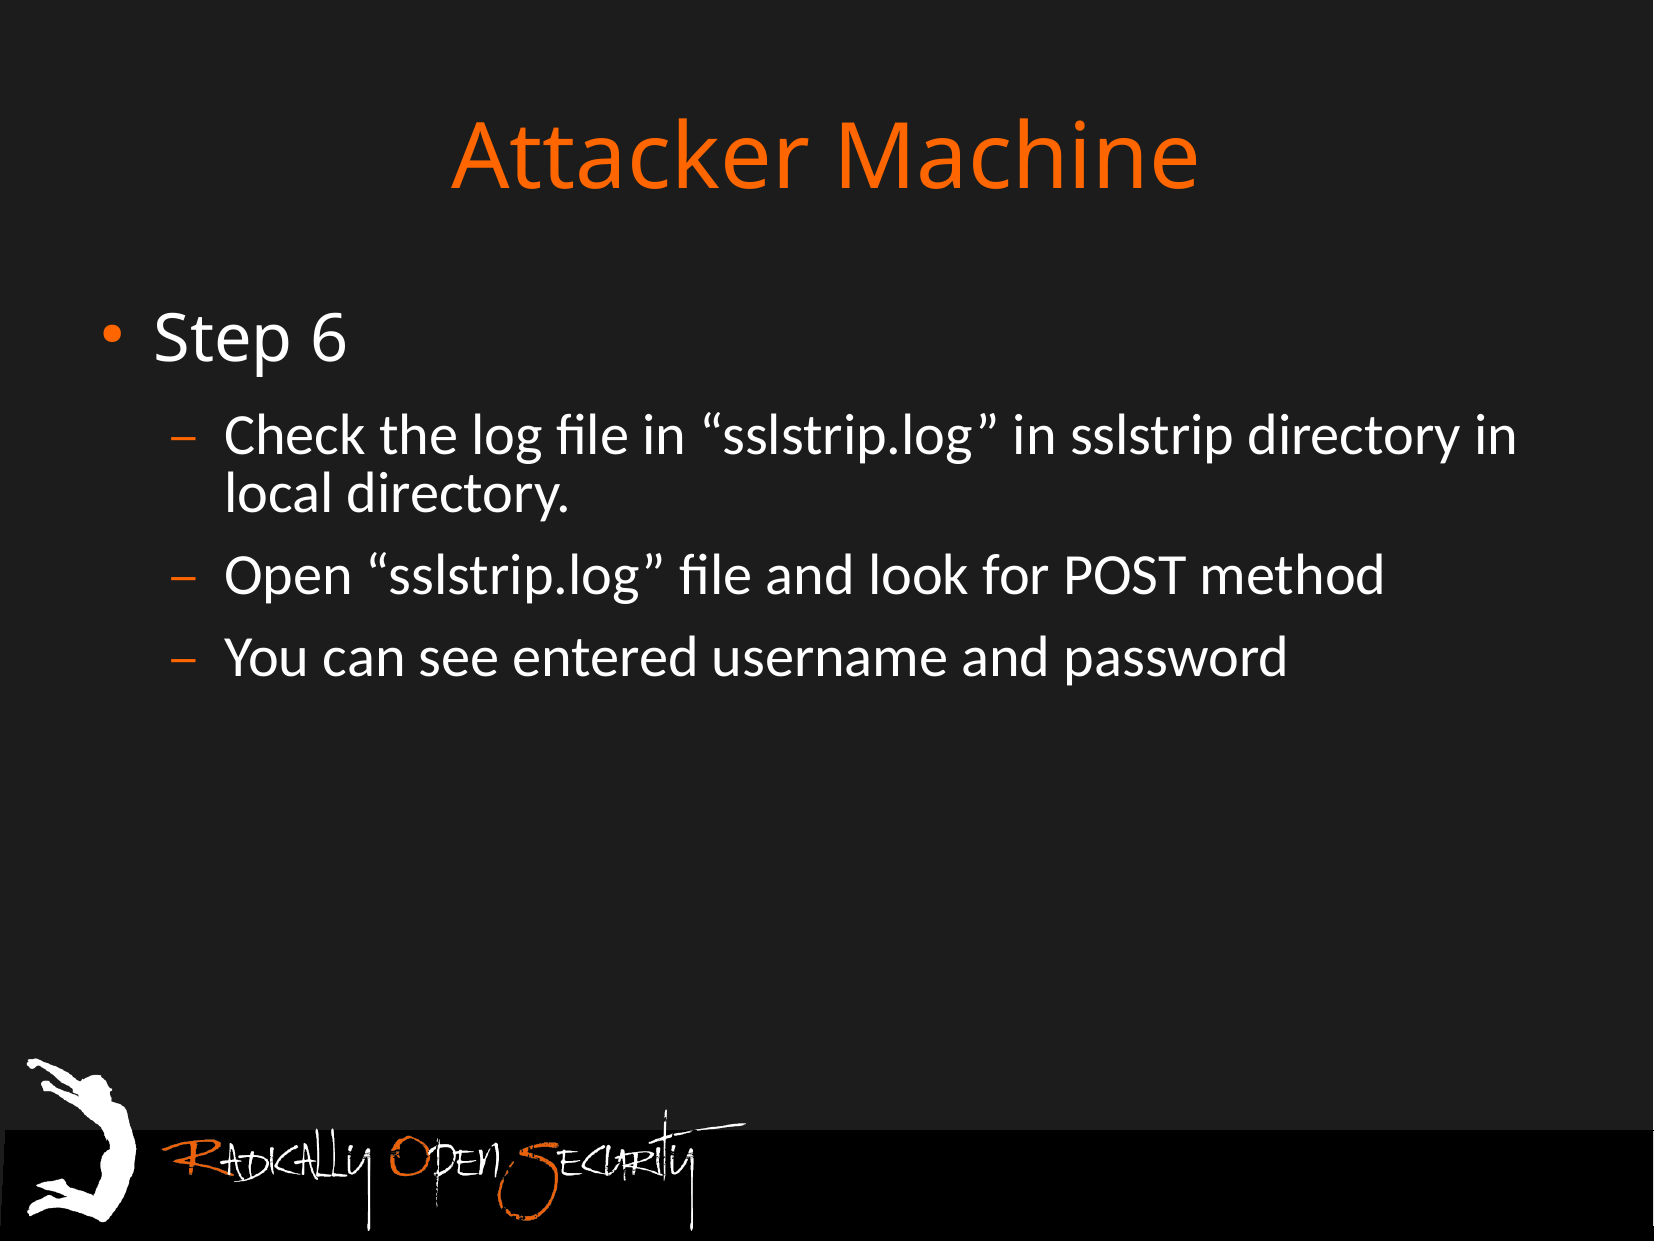

# Attacker Machine
Step 6
Check the log file in “sslstrip.log” in sslstrip directory in local directory.
Open “sslstrip.log” file and look for POST method
You can see entered username and password